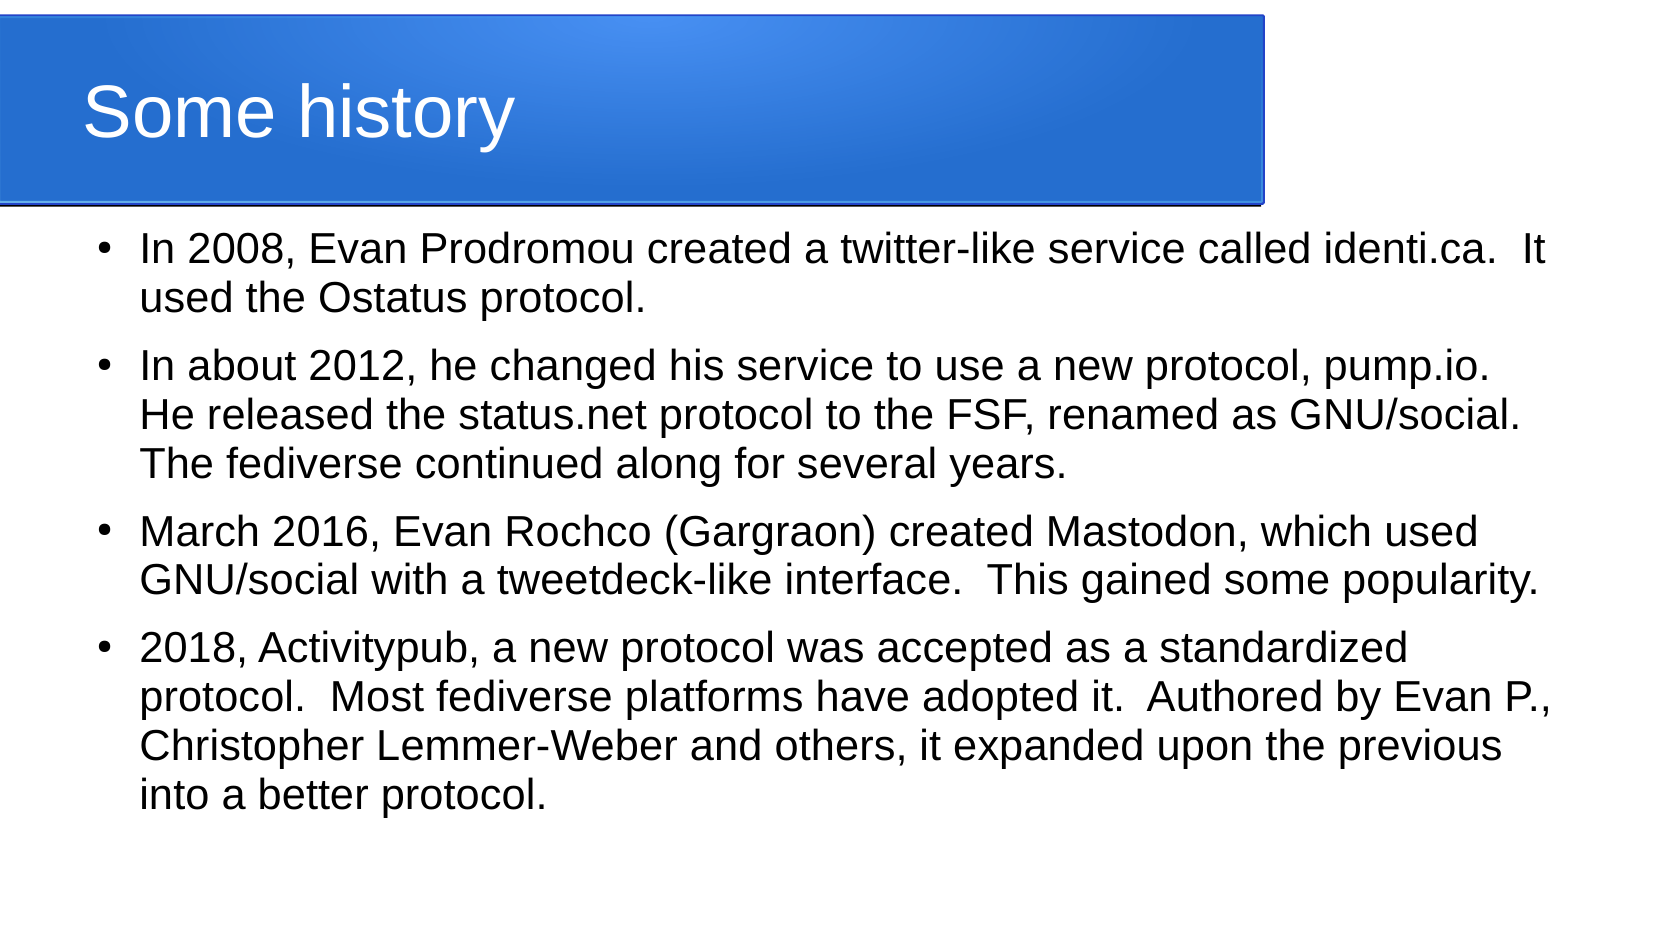

# Some history
In 2008, Evan Prodromou created a twitter-like service called identi.ca. It used the Ostatus protocol.
In about 2012, he changed his service to use a new protocol, pump.io. He released the status.net protocol to the FSF, renamed as GNU/social. The fediverse continued along for several years.
March 2016, Evan Rochco (Gargraon) created Mastodon, which used GNU/social with a tweetdeck-like interface. This gained some popularity.
2018, Activitypub, a new protocol was accepted as a standardized protocol. Most fediverse platforms have adopted it. Authored by Evan P., Christopher Lemmer-Weber and others, it expanded upon the previous into a better protocol.